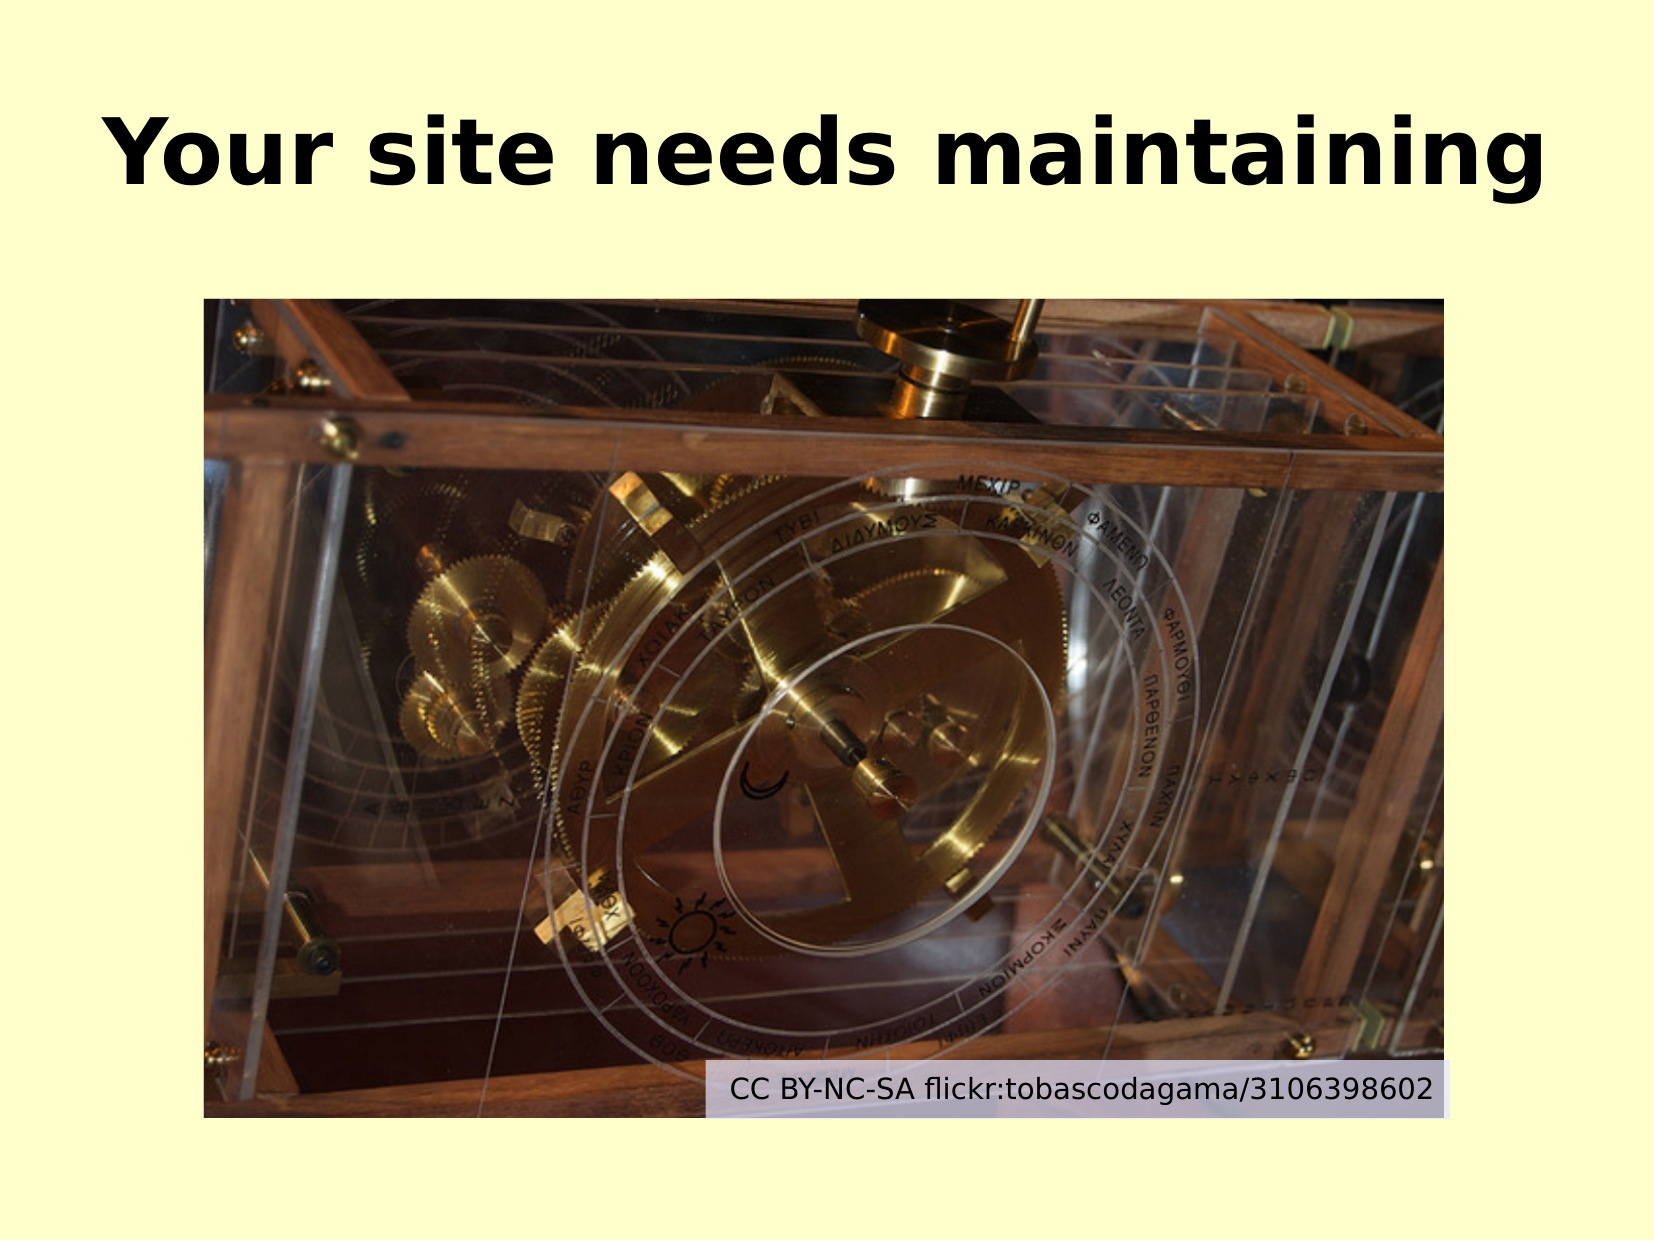

# Your site needs maintaining
CC BY-NC-SA flickr:tobascodagama/3106398602
CC BY wikimedia:NAMA Machine d'Anticythère 1.jpg